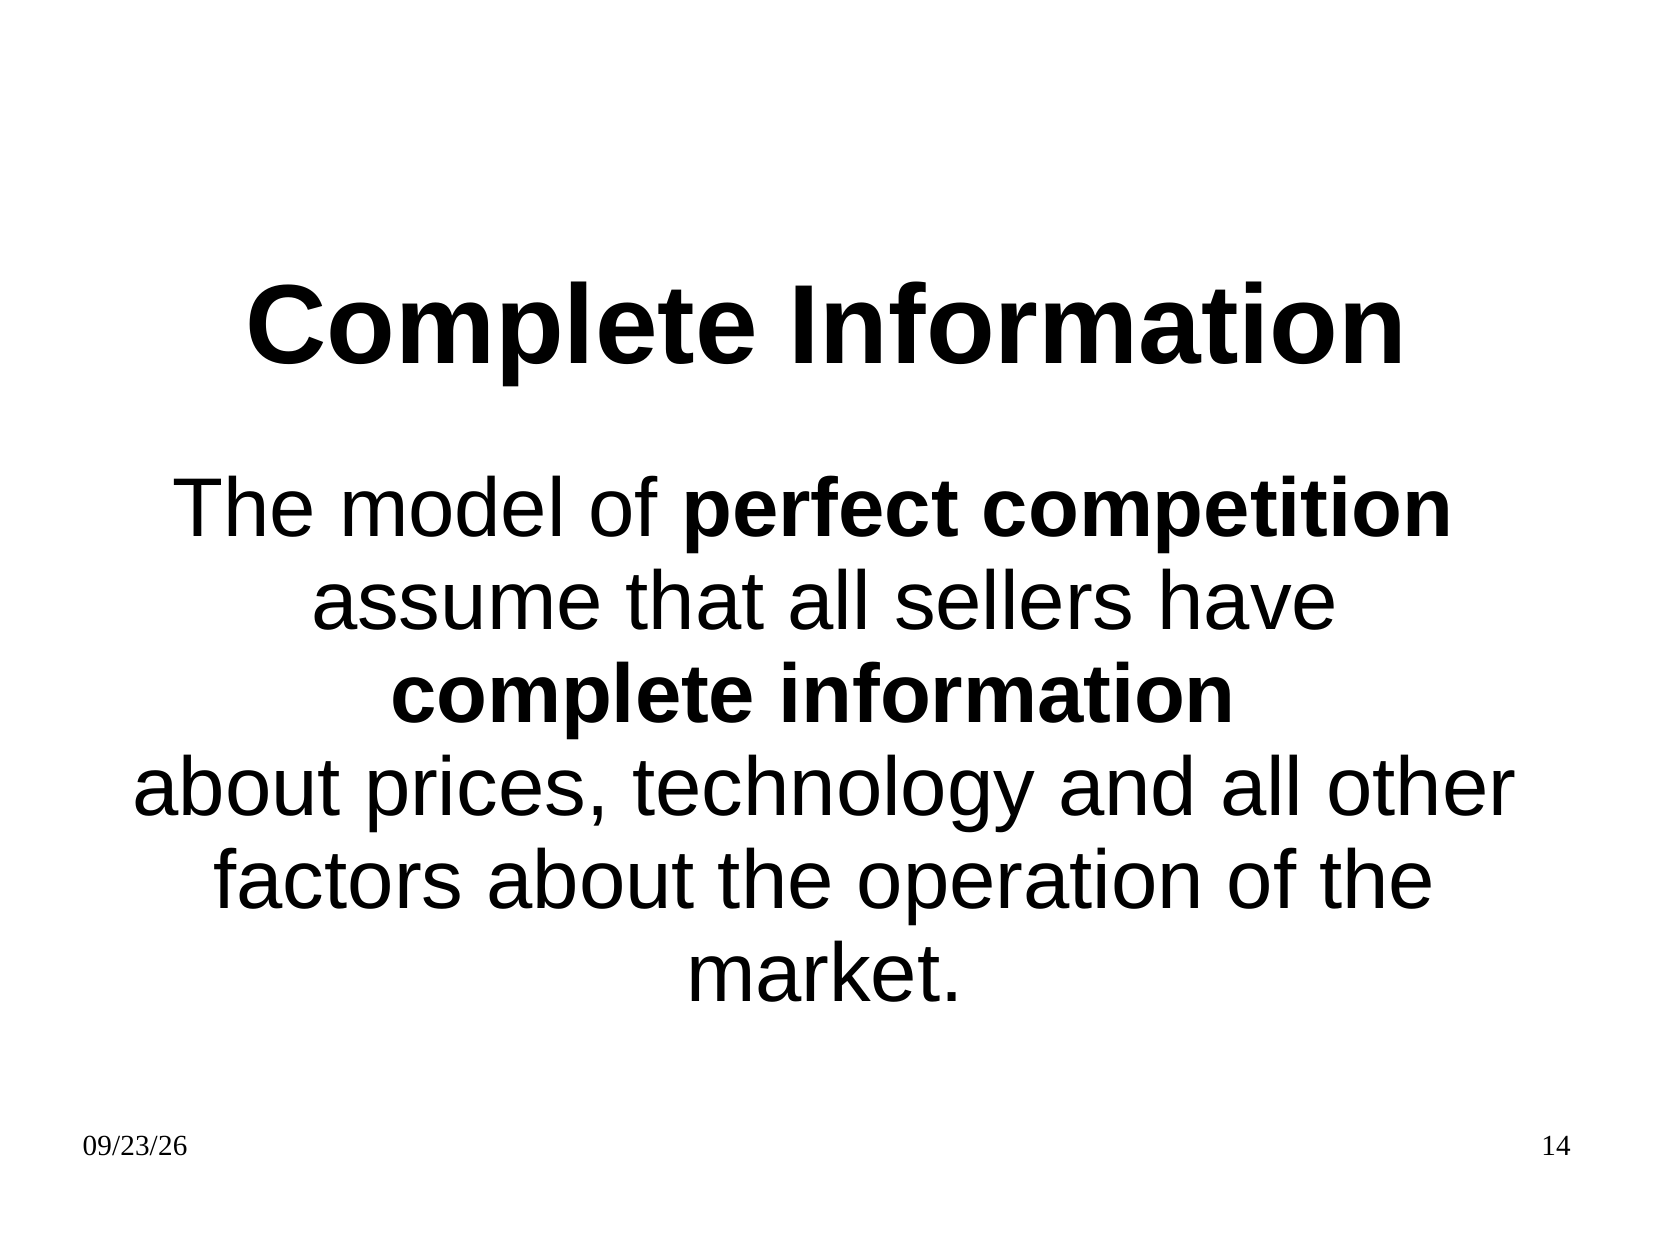

# Complete Information
The model of perfect competition
assume that all sellers have
complete information
about prices, technology and all other factors about the operation of the market.
14